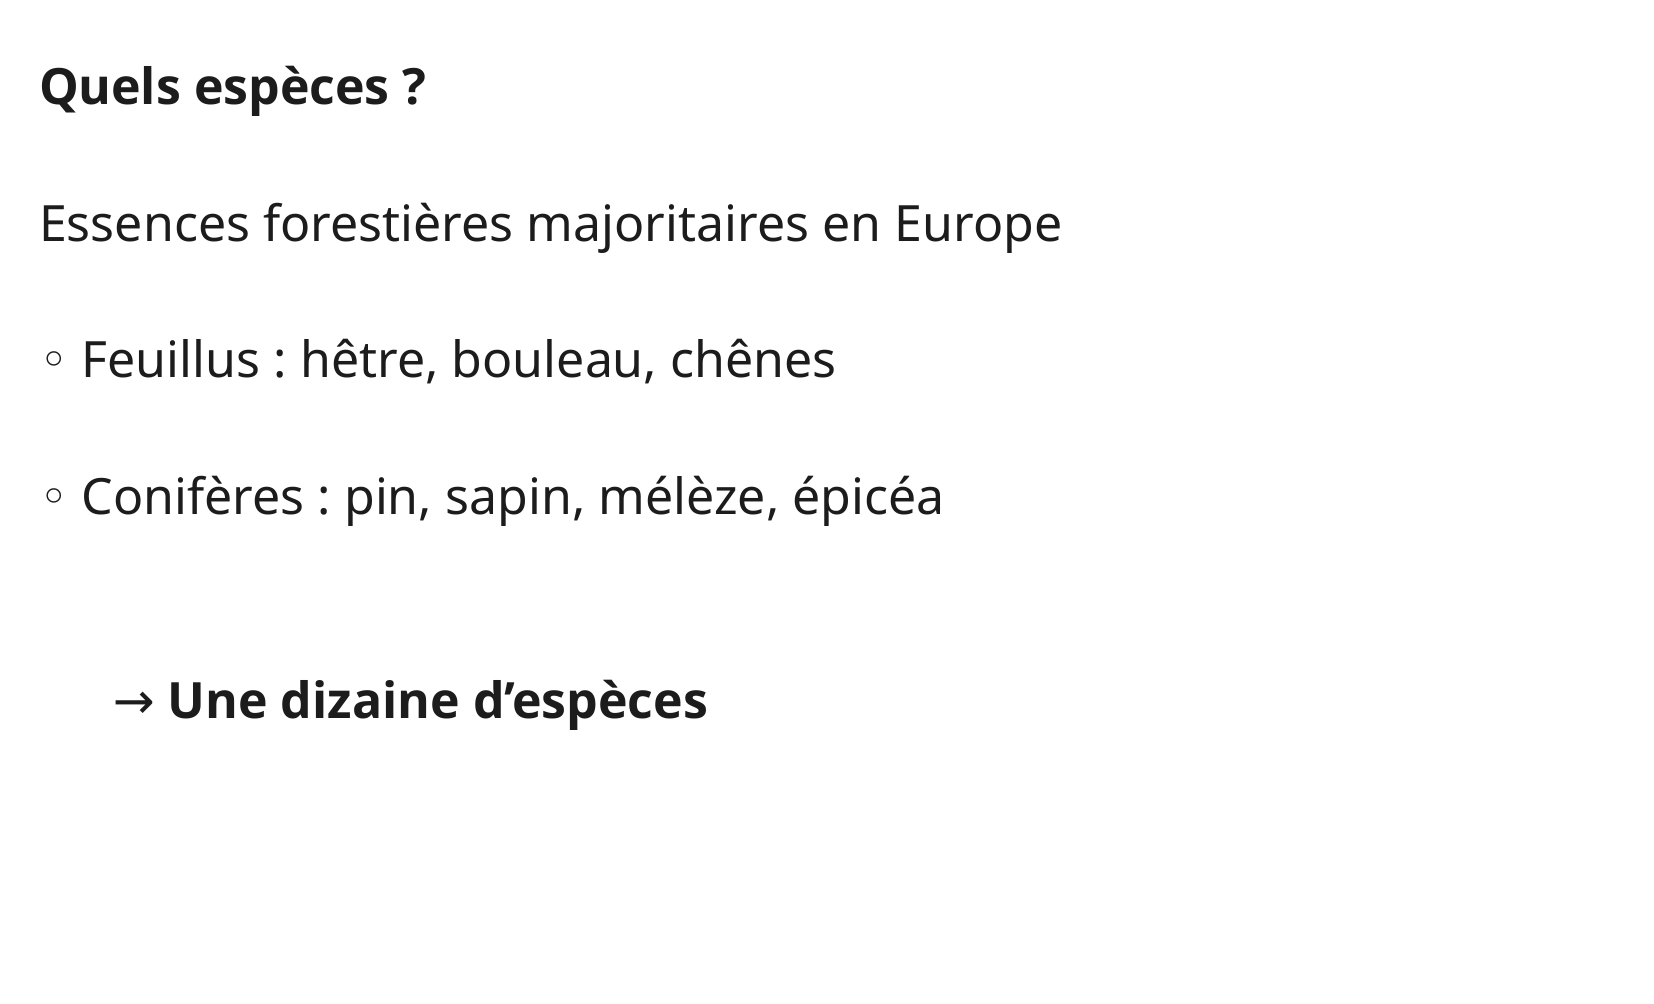

# Quels espèces ?
Essences forestières majoritaires en Europe
◦ Feuillus : hêtre, bouleau, chênes
◦ Conifères : pin, sapin, mélèze, épicéa
	→ Une dizaine d’espèces